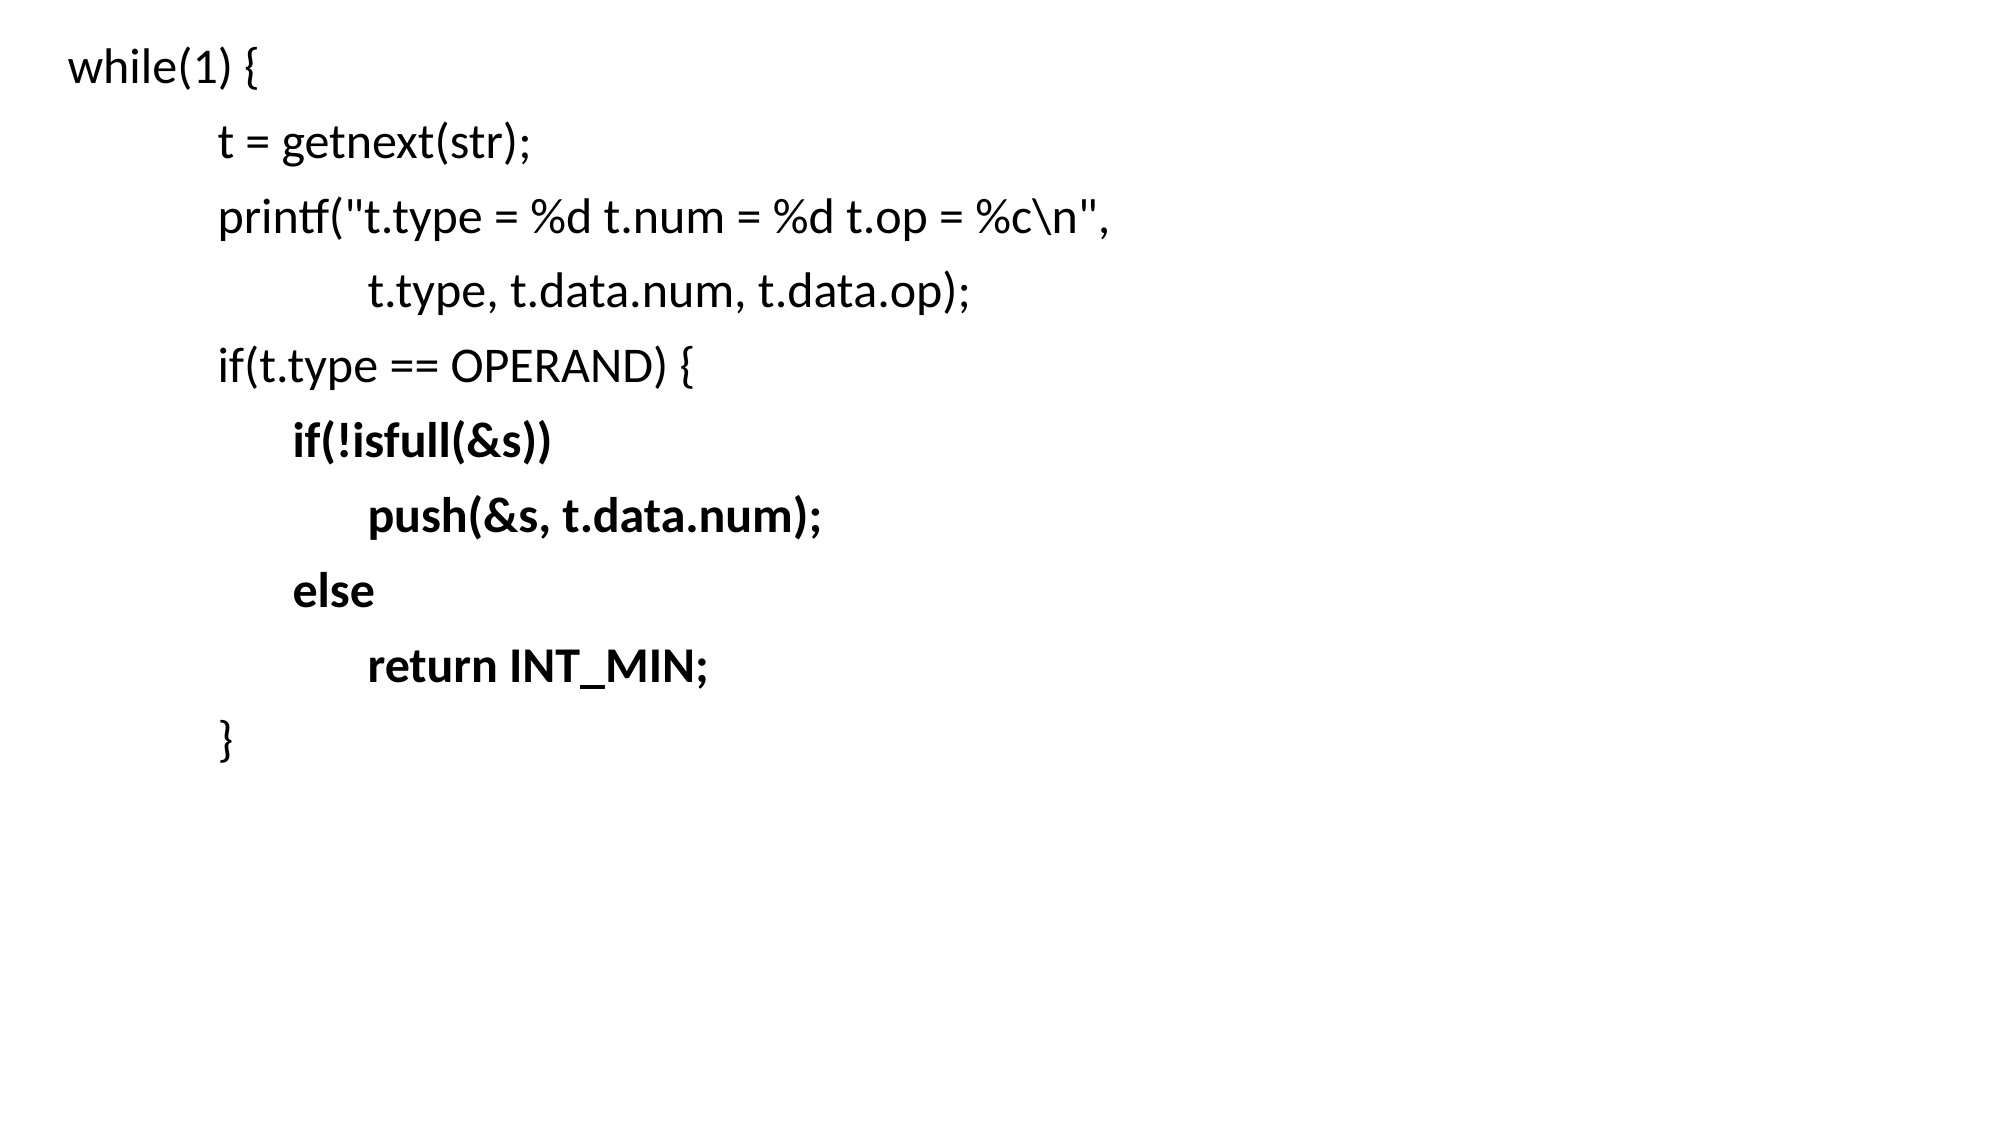

# while(1) {
		t = getnext(str);
		printf("t.type = %d t.num = %d t.op = %c\n",
				t.type, t.data.num, t.data.op);
		if(t.type == OPERAND) {
			if(!isfull(&s))
				push(&s, t.data.num);
			else
				return INT_MIN;
		}